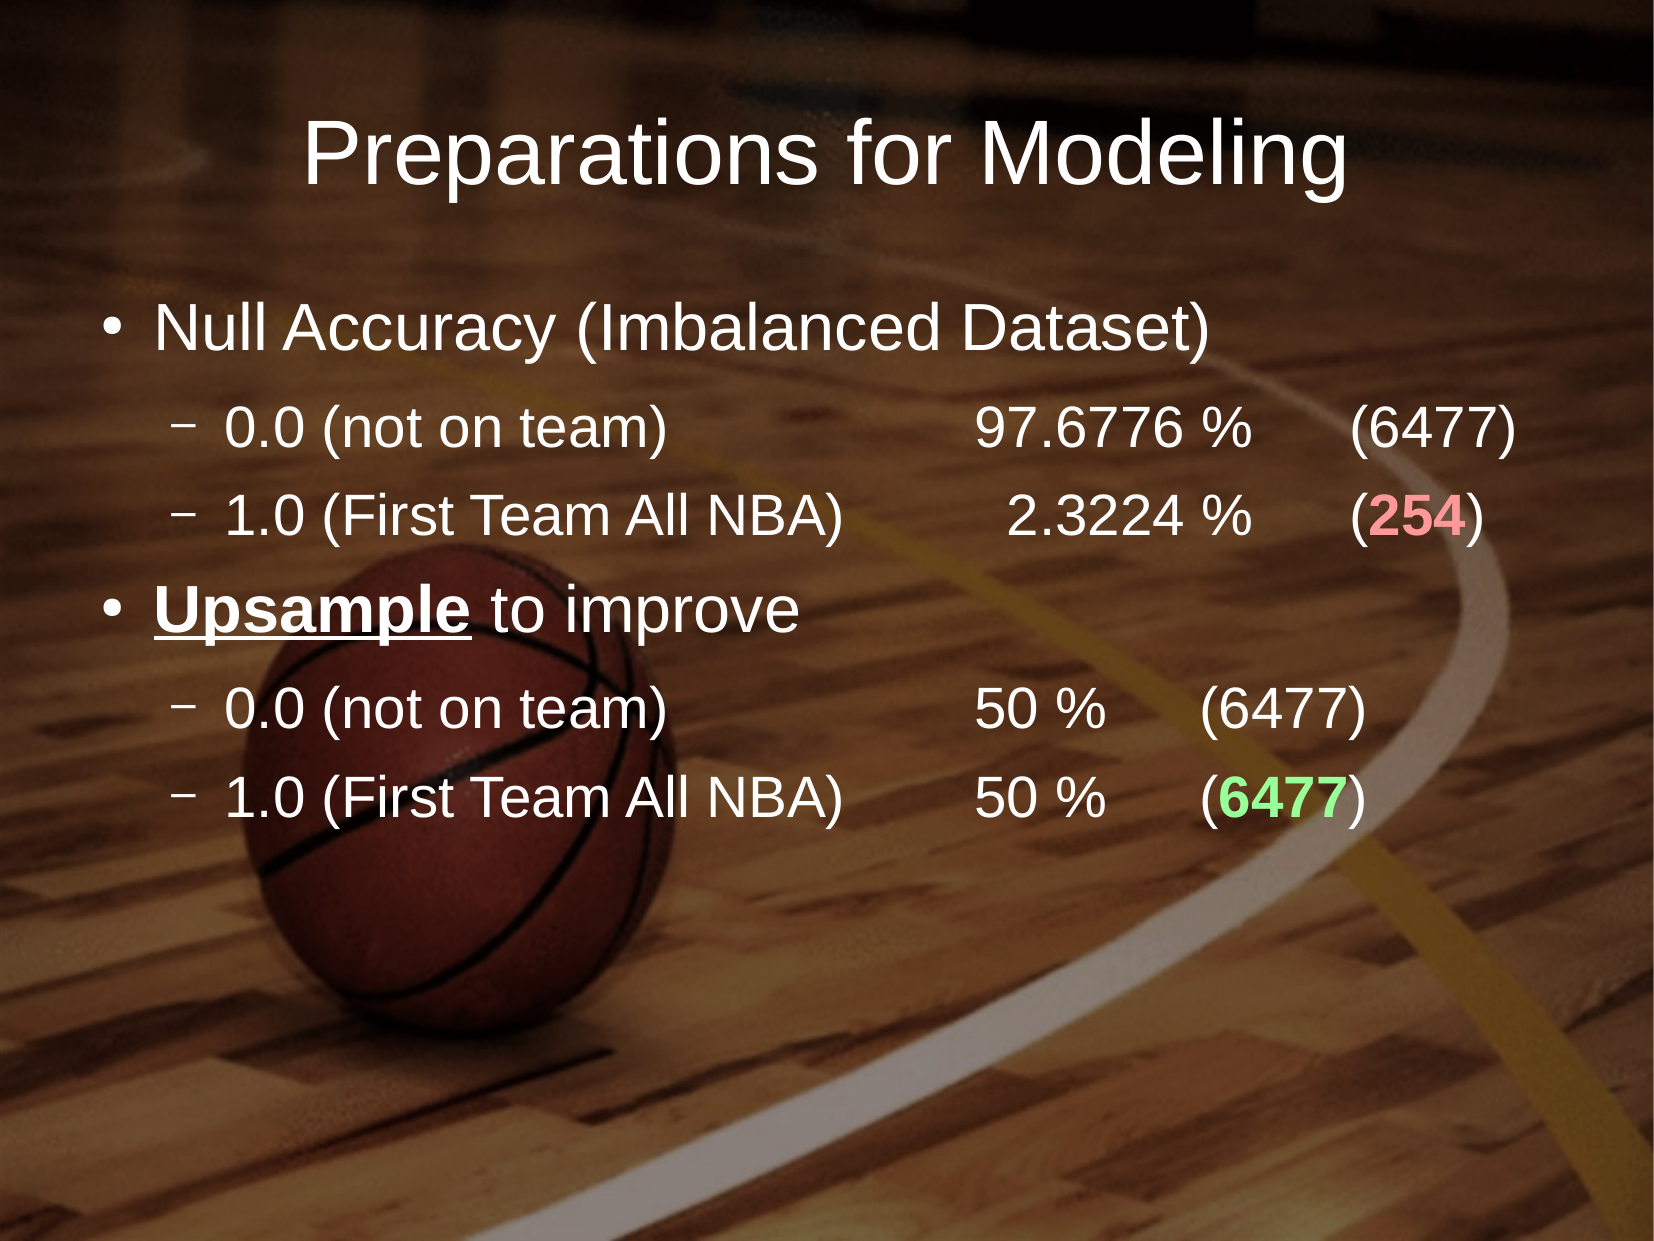

# Preparations for Modeling
Null Accuracy (Imbalanced Dataset)
0.0 (not on team) 				97.6776 %		(6477)
1.0 (First Team All NBA) 		 2.3224 % 		(254)
Upsample to improve
0.0 (not on team) 				50 %		(6477)
1.0 (First Team All NBA)		50 % 		(6477)